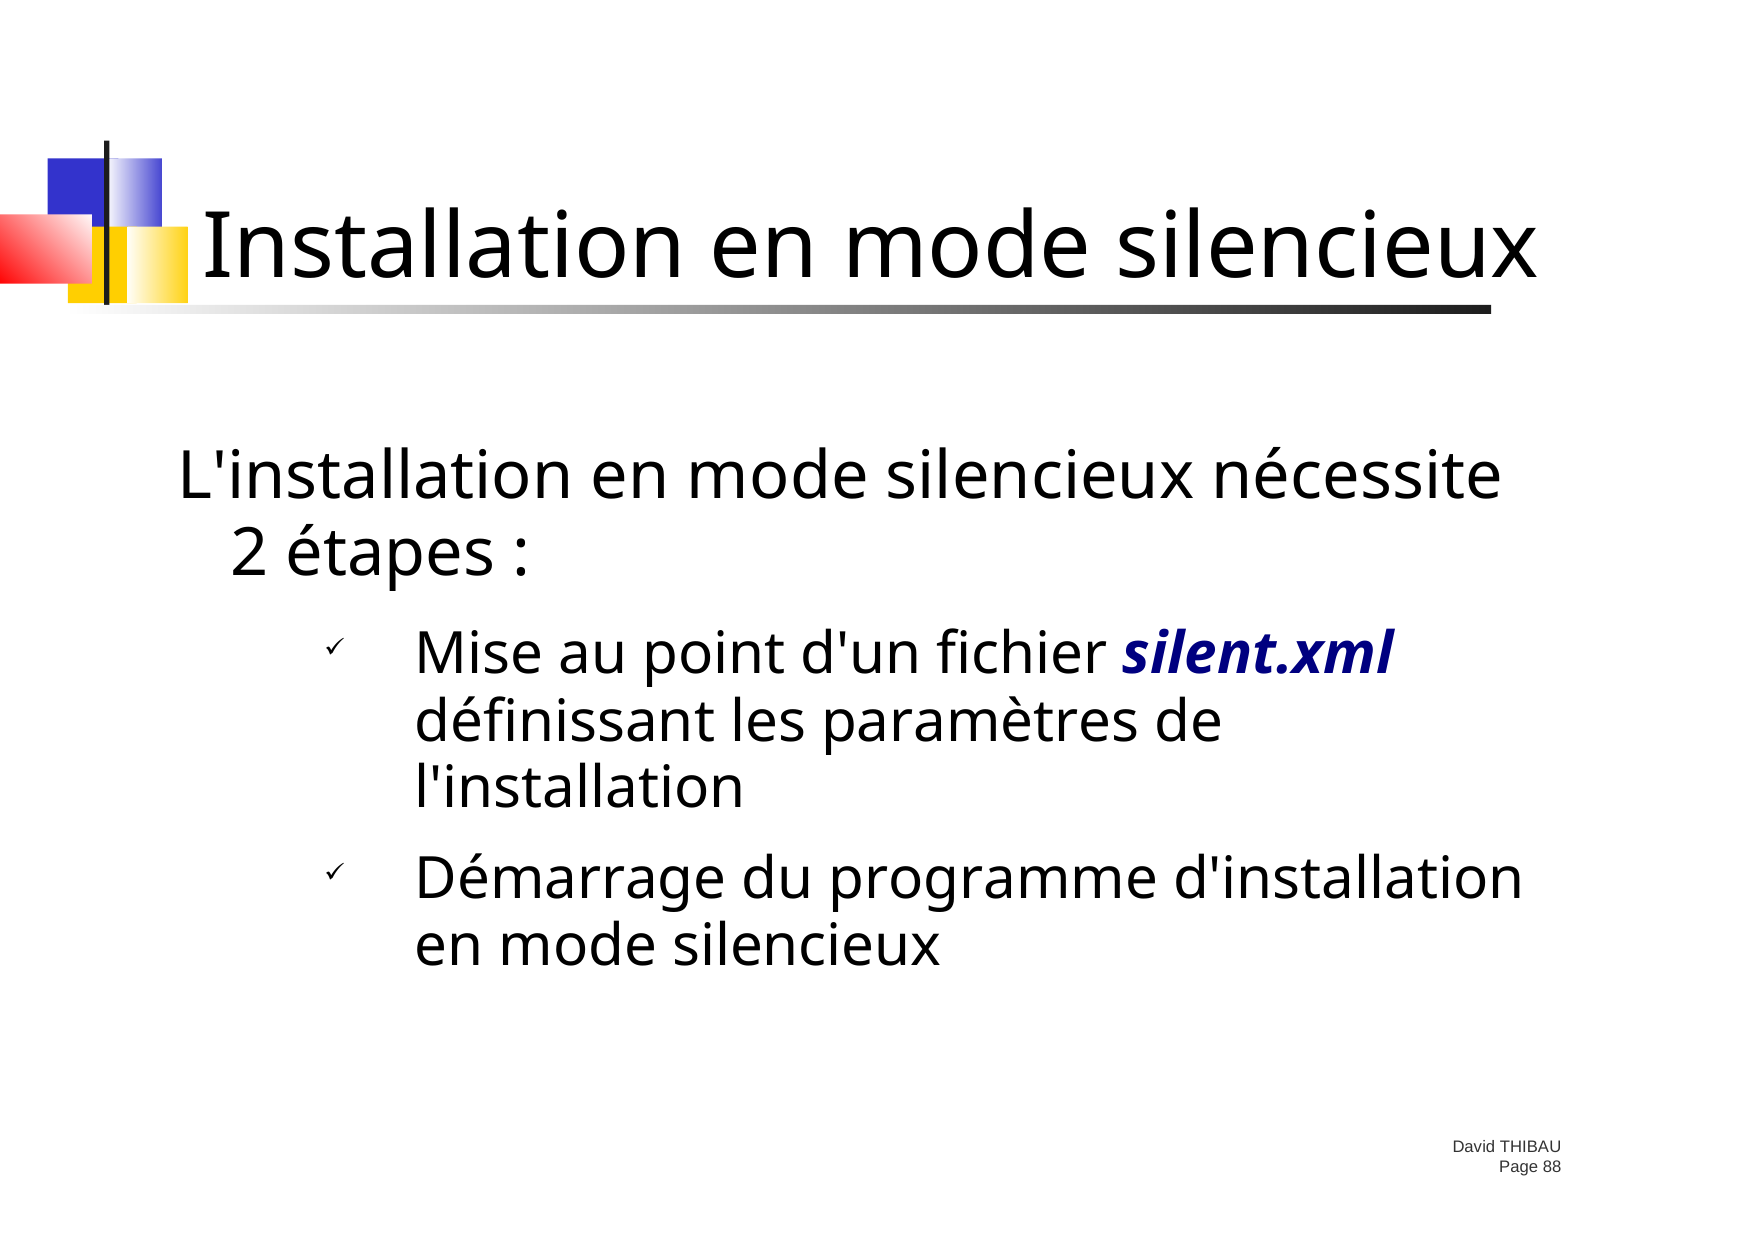

# Installation en mode silencieux
L'installation en mode silencieux nécessite 2 étapes :
Mise au point d'un fichier silent.xml définissant les paramètres de l'installation
Démarrage du programme d'installation en mode silencieux